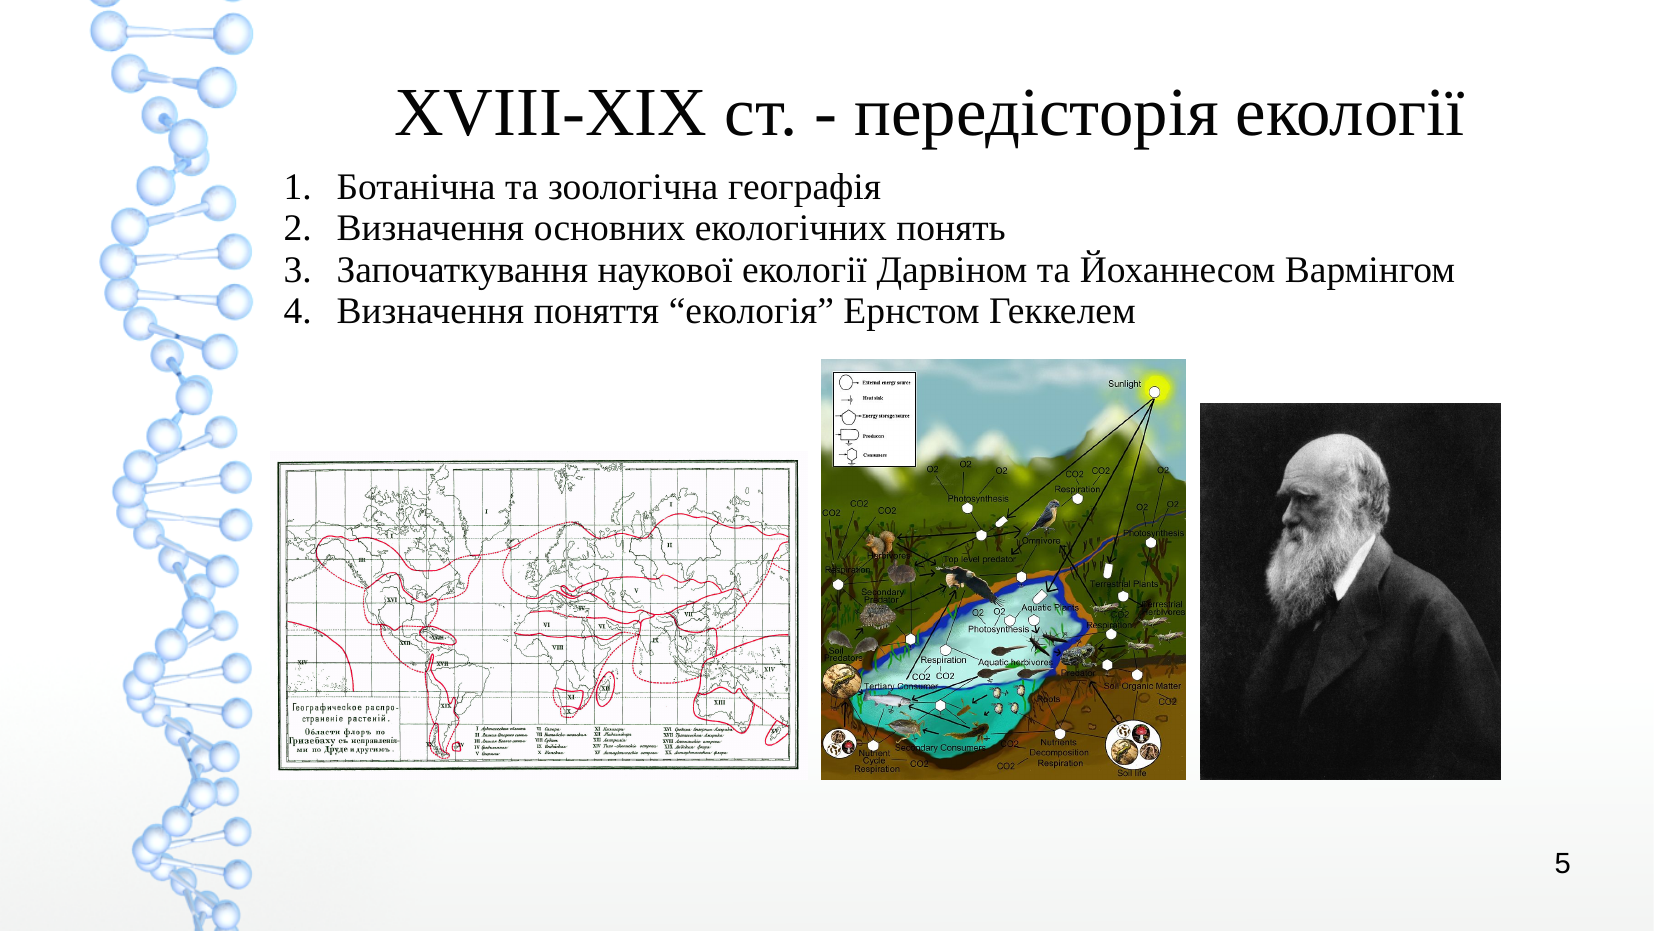

# XVIII-XIX ст. - передісторія екології
Ботанічна та зоологічна географія
Визначення основних екологічних понять
Започаткування наукової екології Дарвіном та Йоханнесом Вармінгом
Визначення поняття “екологія” Ернстом Геккелем
5